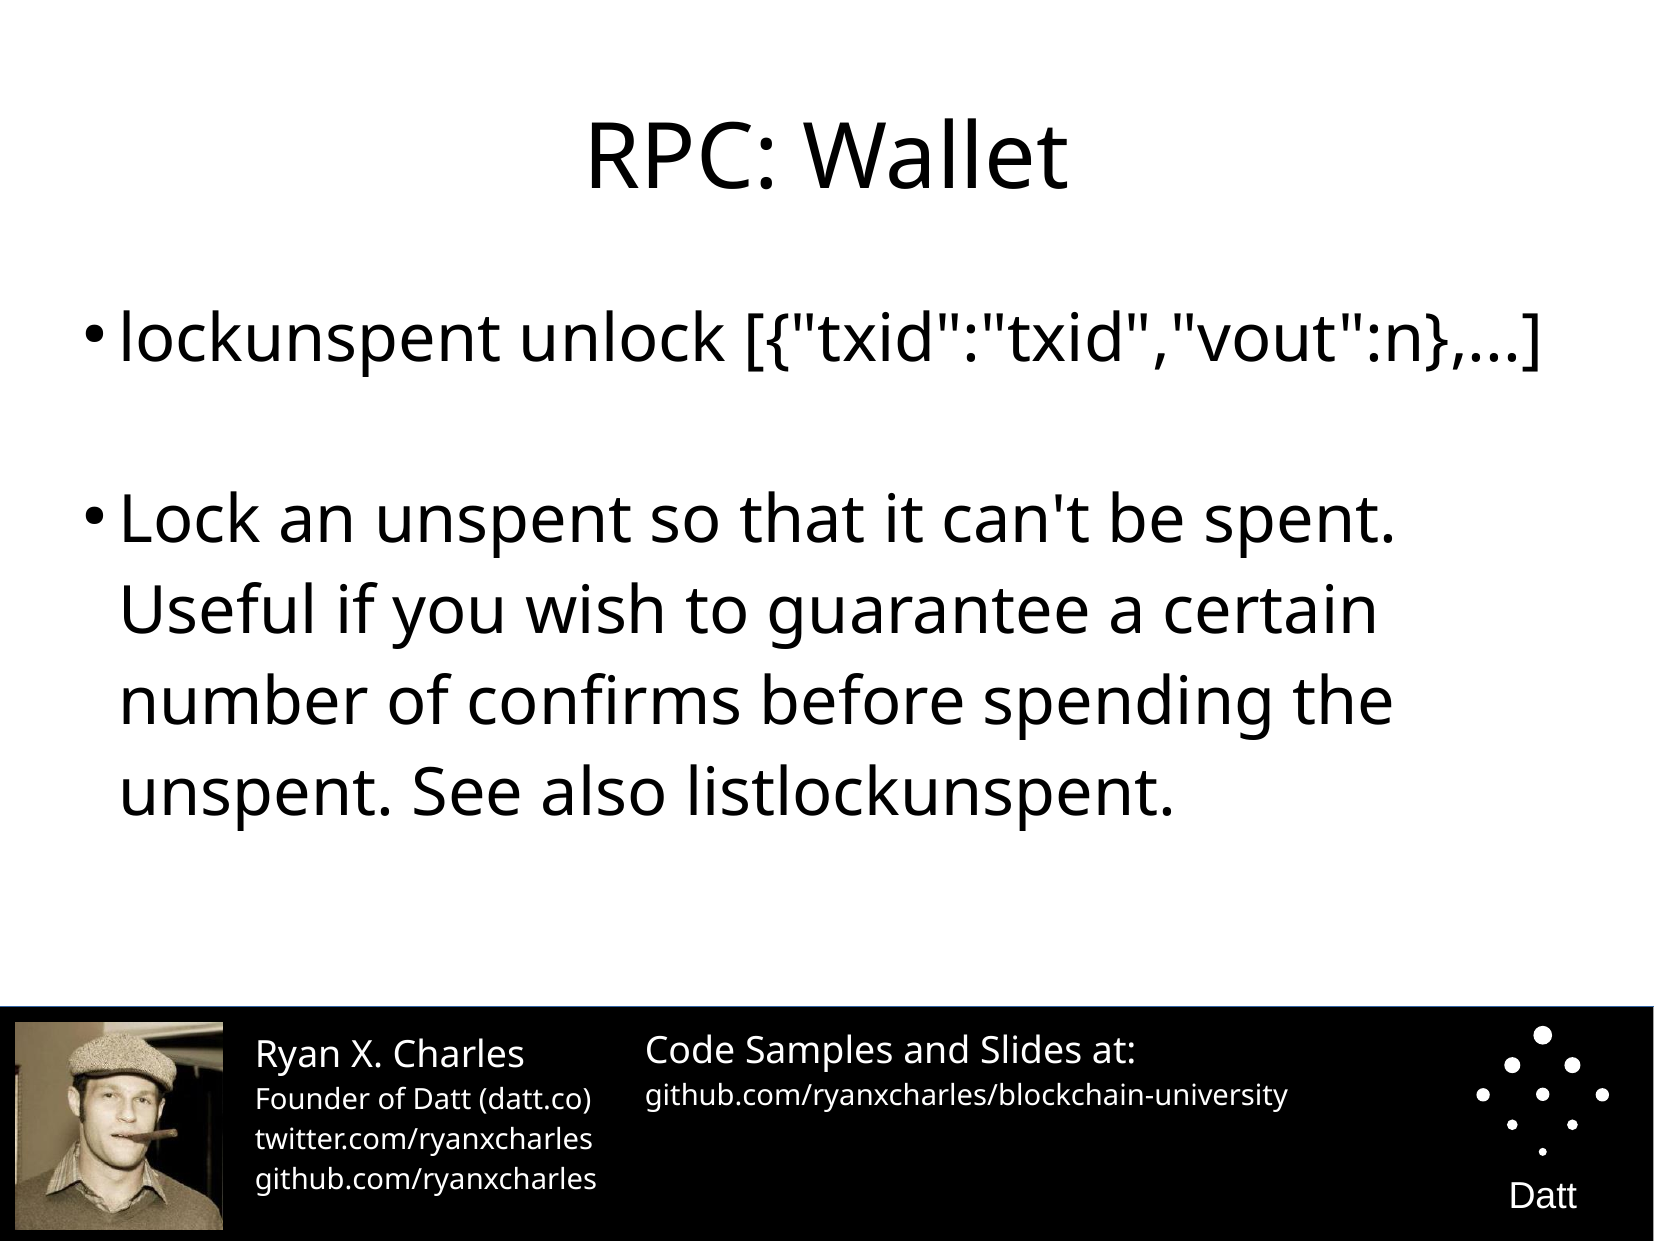

# RPC: Wallet
lockunspent unlock [{"txid":"txid","vout":n},...]
Lock an unspent so that it can't be spent. Useful if you wish to guarantee a certain number of confirms before spending the unspent. See also listlockunspent.
Code Samples and Slides at:
github.com/ryanxcharles/blockchain-university
Ryan X. Charles
Founder of Datt (datt.co)
twitter.com/ryanxcharles
github.com/ryanxcharles
Datt